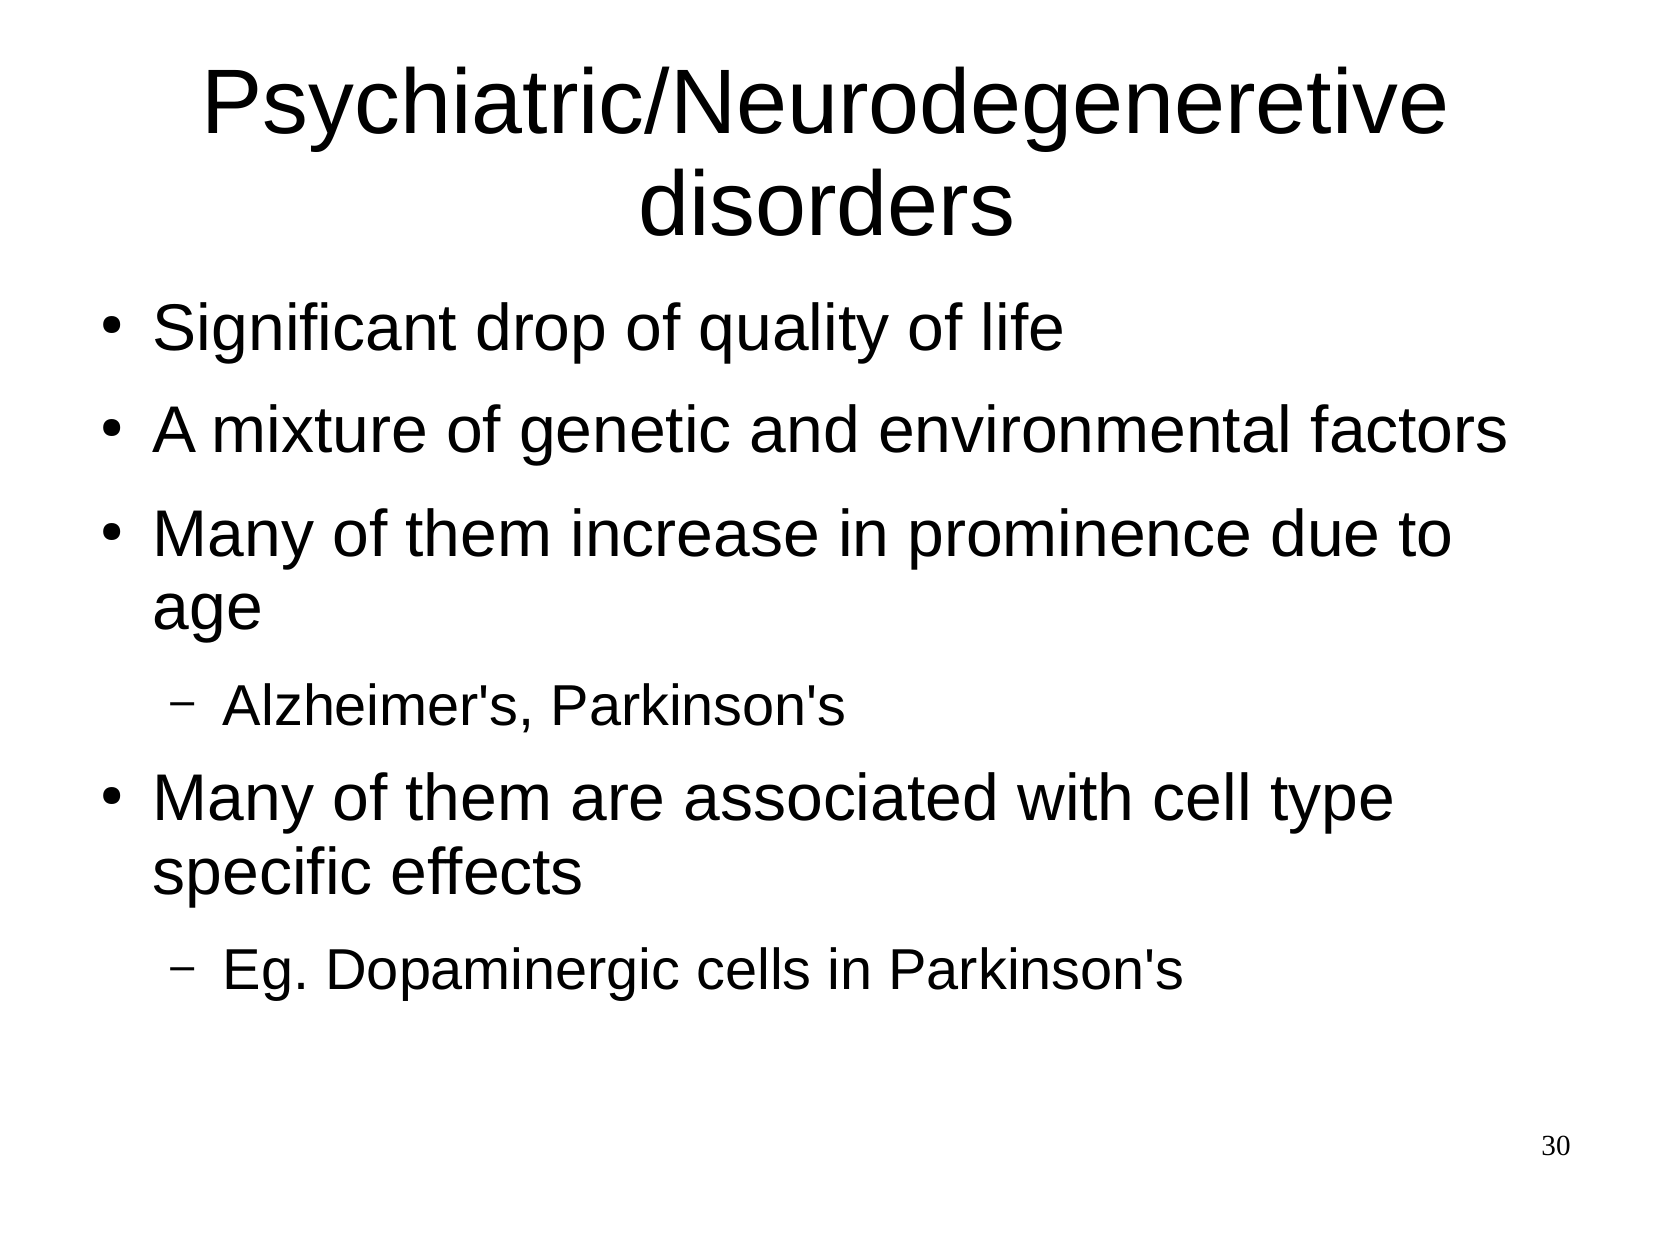

# Psychiatric/Neurodegeneretive disorders
Significant drop of quality of life
A mixture of genetic and environmental factors
Many of them increase in prominence due to age
Alzheimer's, Parkinson's
Many of them are associated with cell type specific effects
Eg. Dopaminergic cells in Parkinson's
30